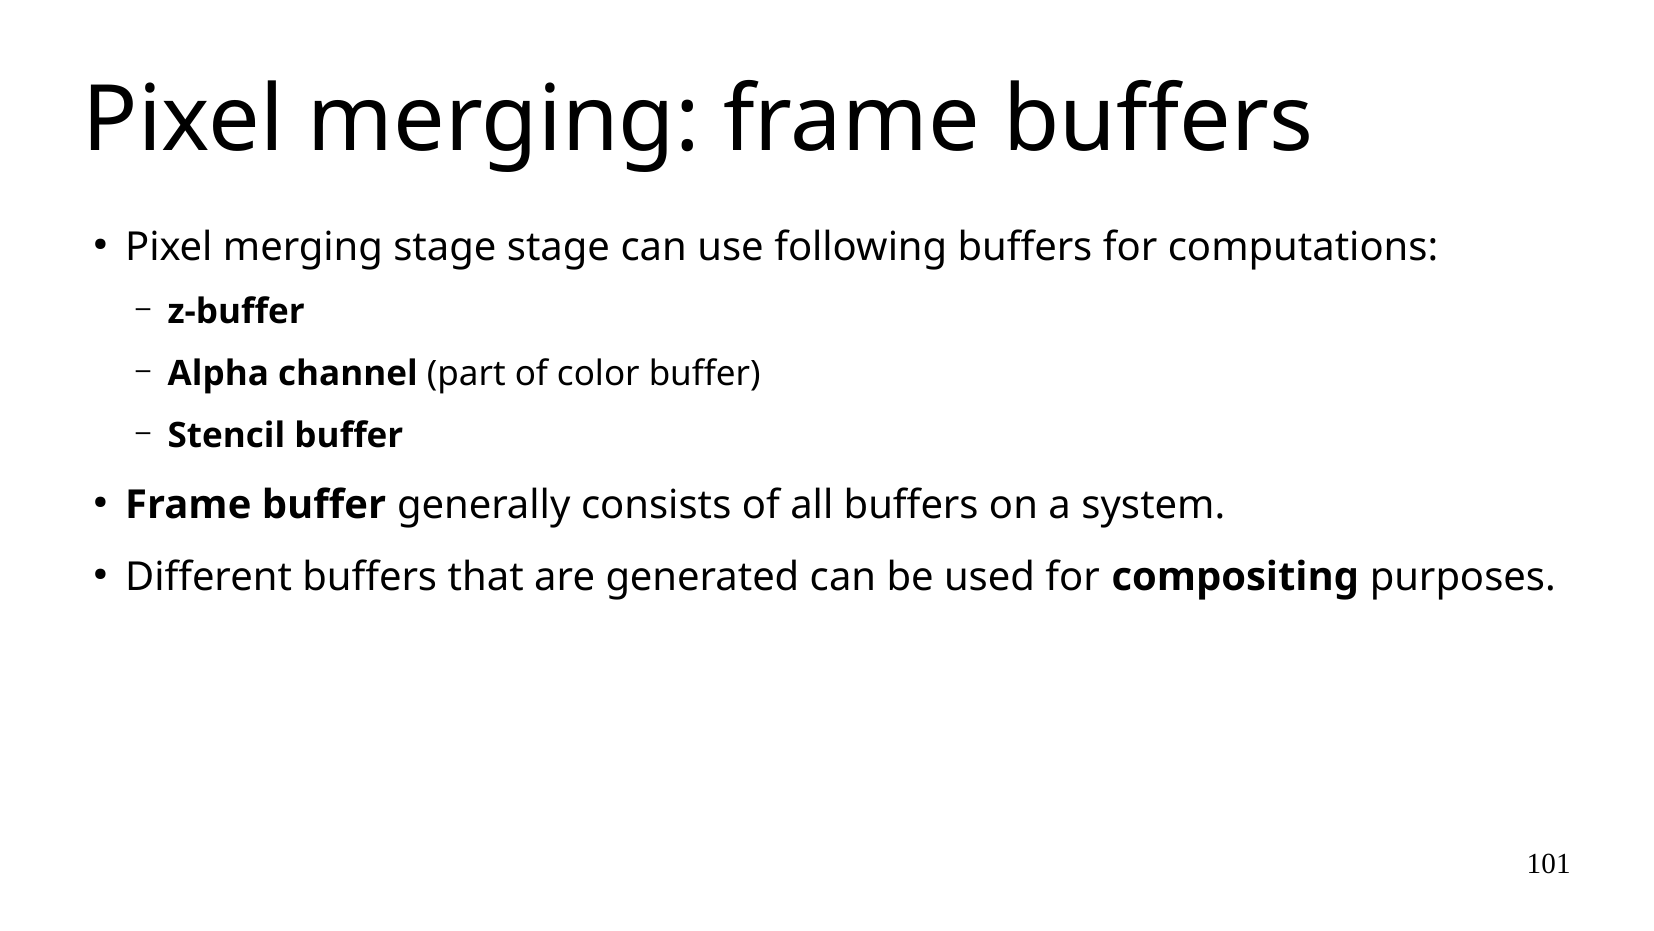

# Pixel merging: frame buffers
Pixel merging stage stage can use following buffers for computations:
z-buffer
Alpha channel (part of color buffer)
Stencil buffer
Frame buffer generally consists of all buffers on a system.
Different buffers that are generated can be used for compositing purposes.
101